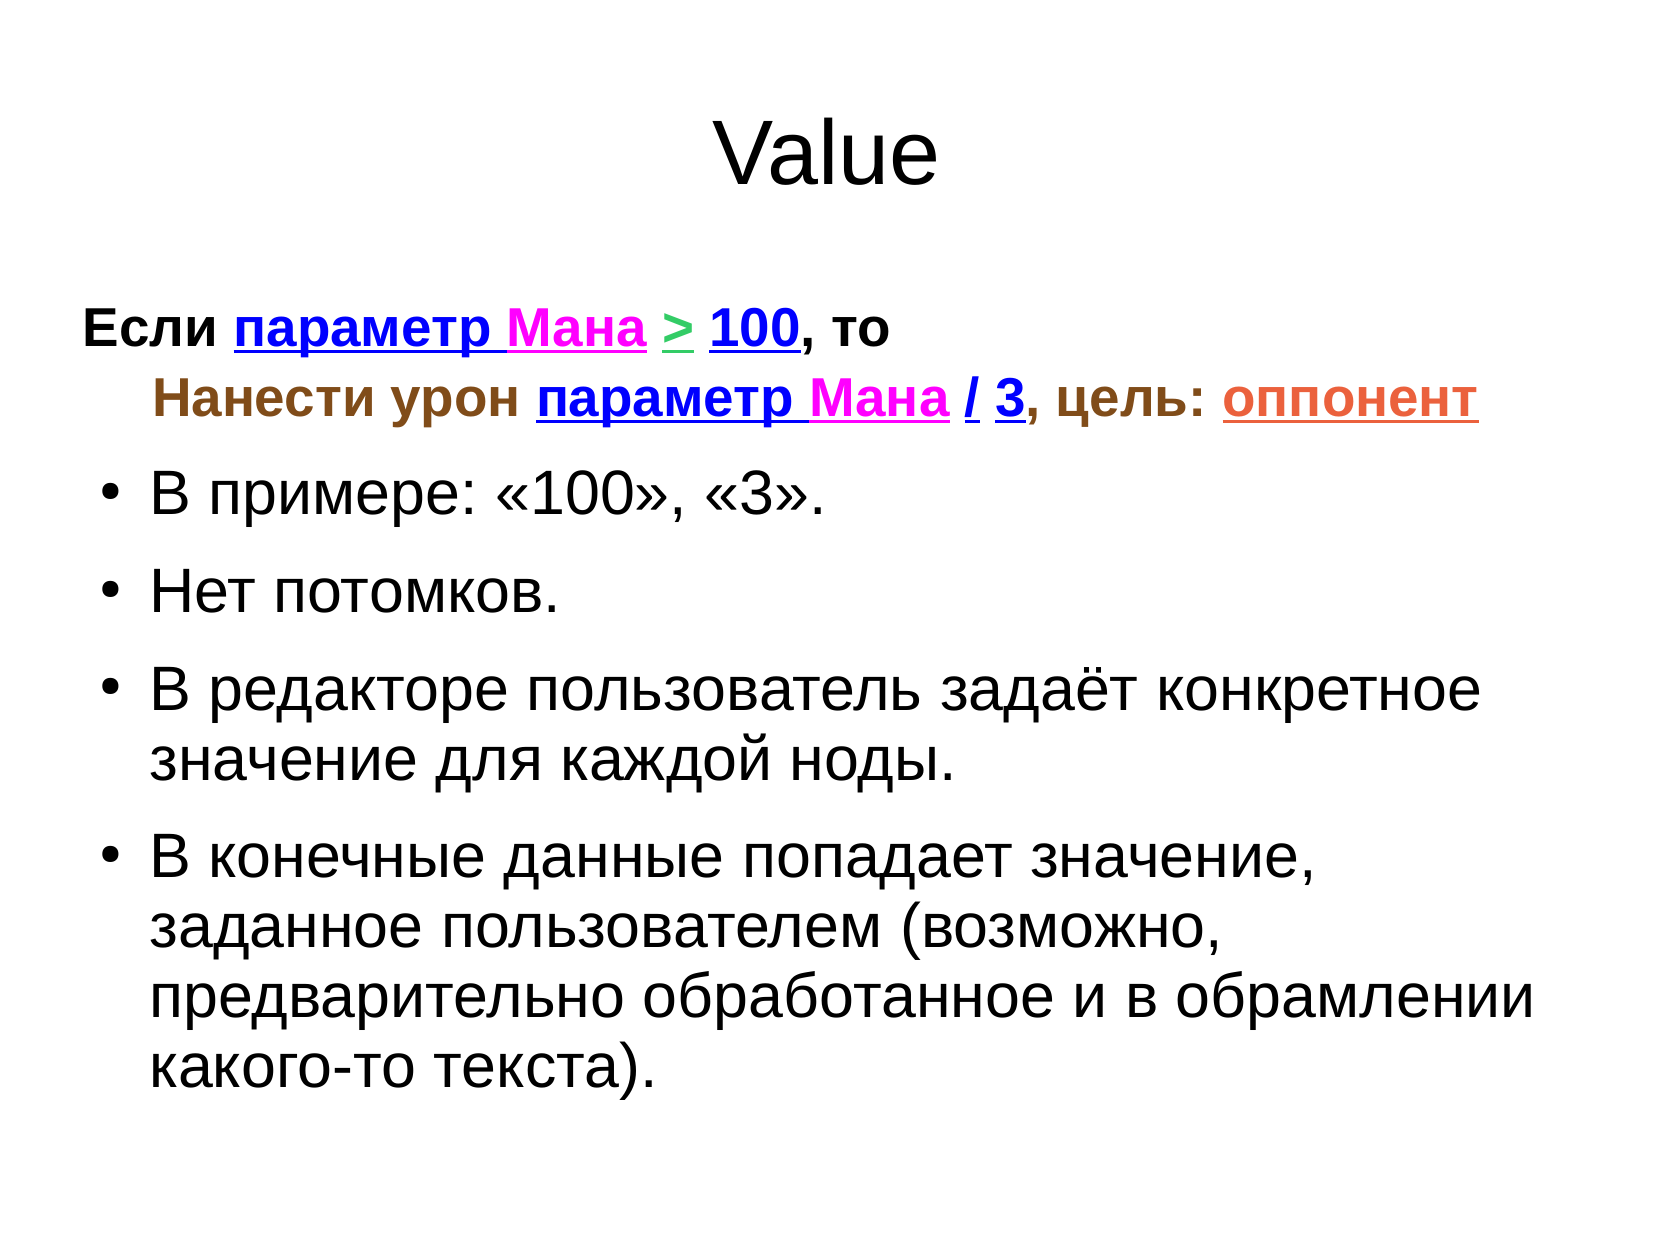

# Value
Если параметр Мана > 100, то
	Нанести урон параметр Мана / 3, цель: оппонент
В примере: «100», «3».
Нет потомков.
В редакторе пользователь задаёт конкретное значение для каждой ноды.
В конечные данные попадает значение, заданное пользователем (возможно, предварительно обработанное и в обрамлении какого-то текста).